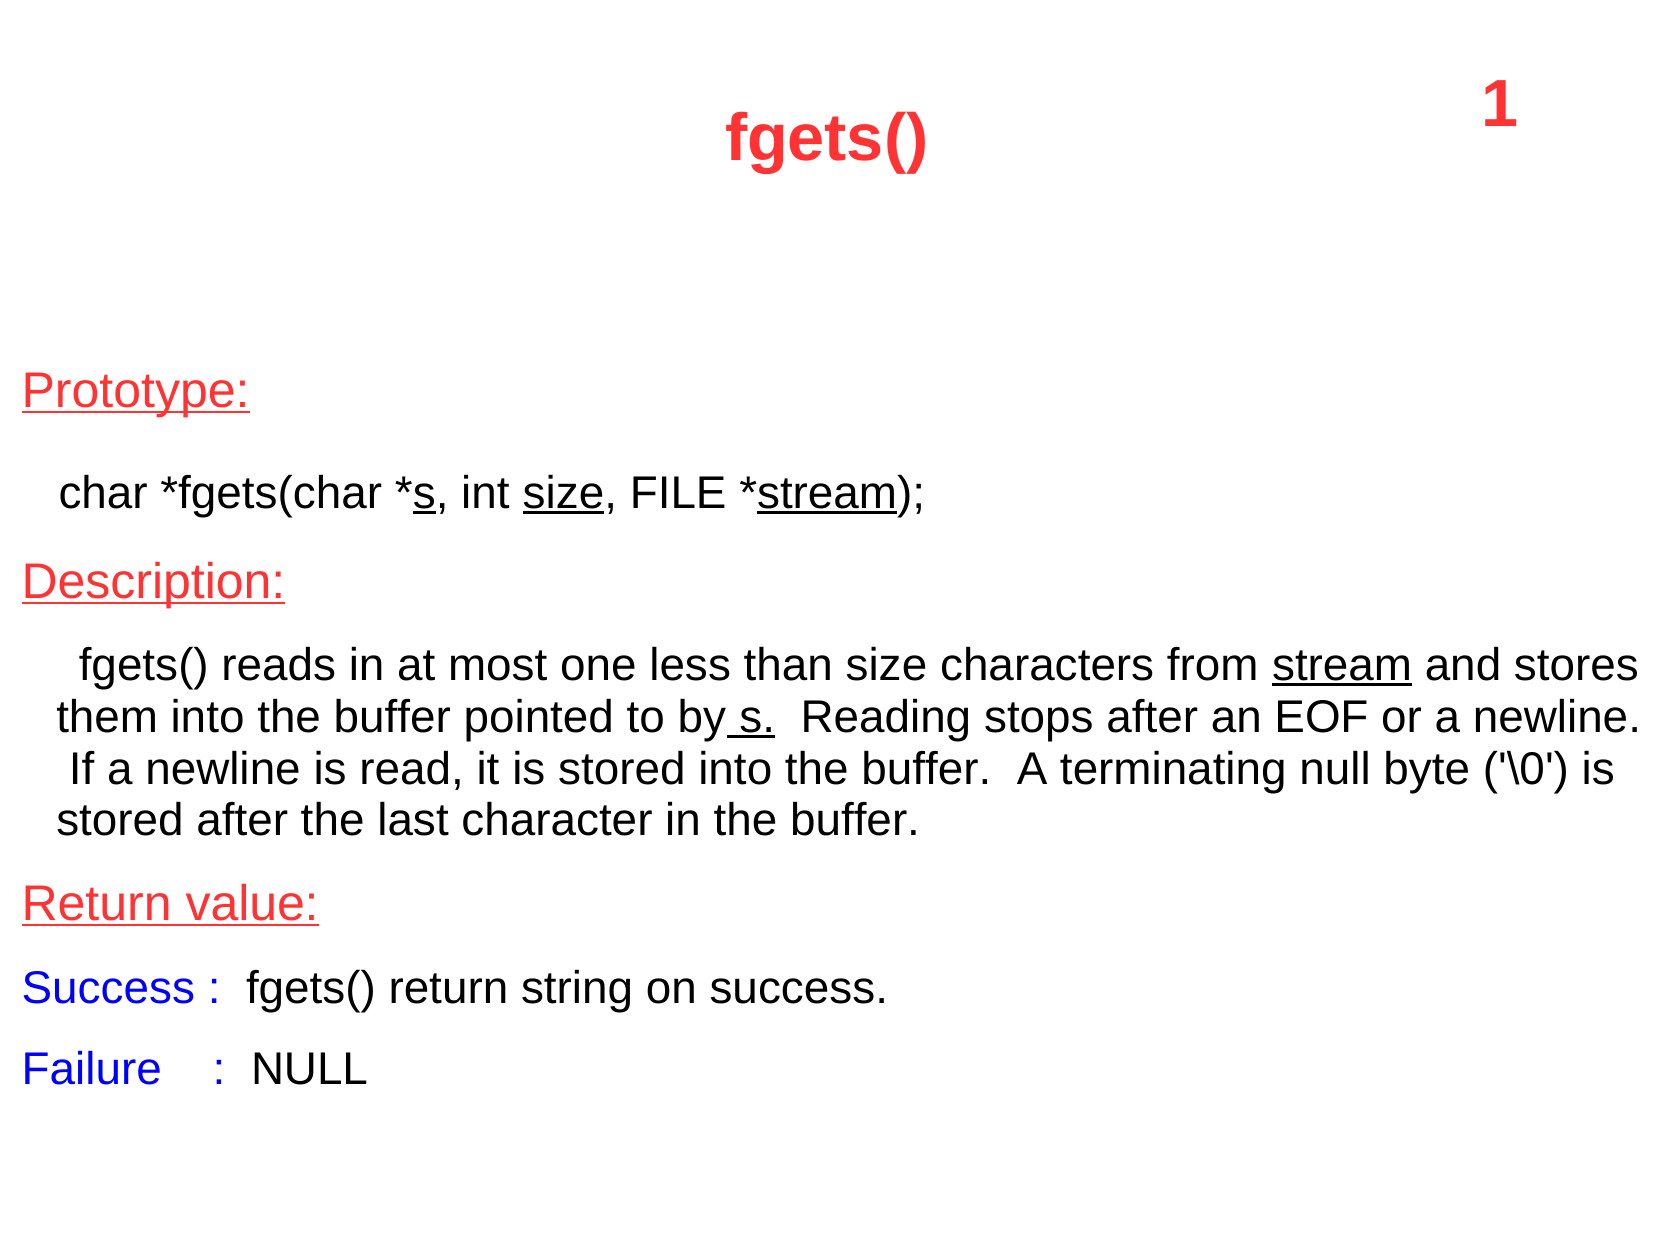

# fgets()
1
Prototype:
 char *fgets(char *s, int size, FILE *stream);
Description:
 fgets() reads in at most one less than size characters from stream and stores them into the buffer pointed to by s. Reading stops after an EOF or a newline. If a newline is read, it is stored into the buffer. A terminating null byte ('\0') is stored after the last character in the buffer.
Return value:
Success : fgets() return string on success.
Failure : NULL